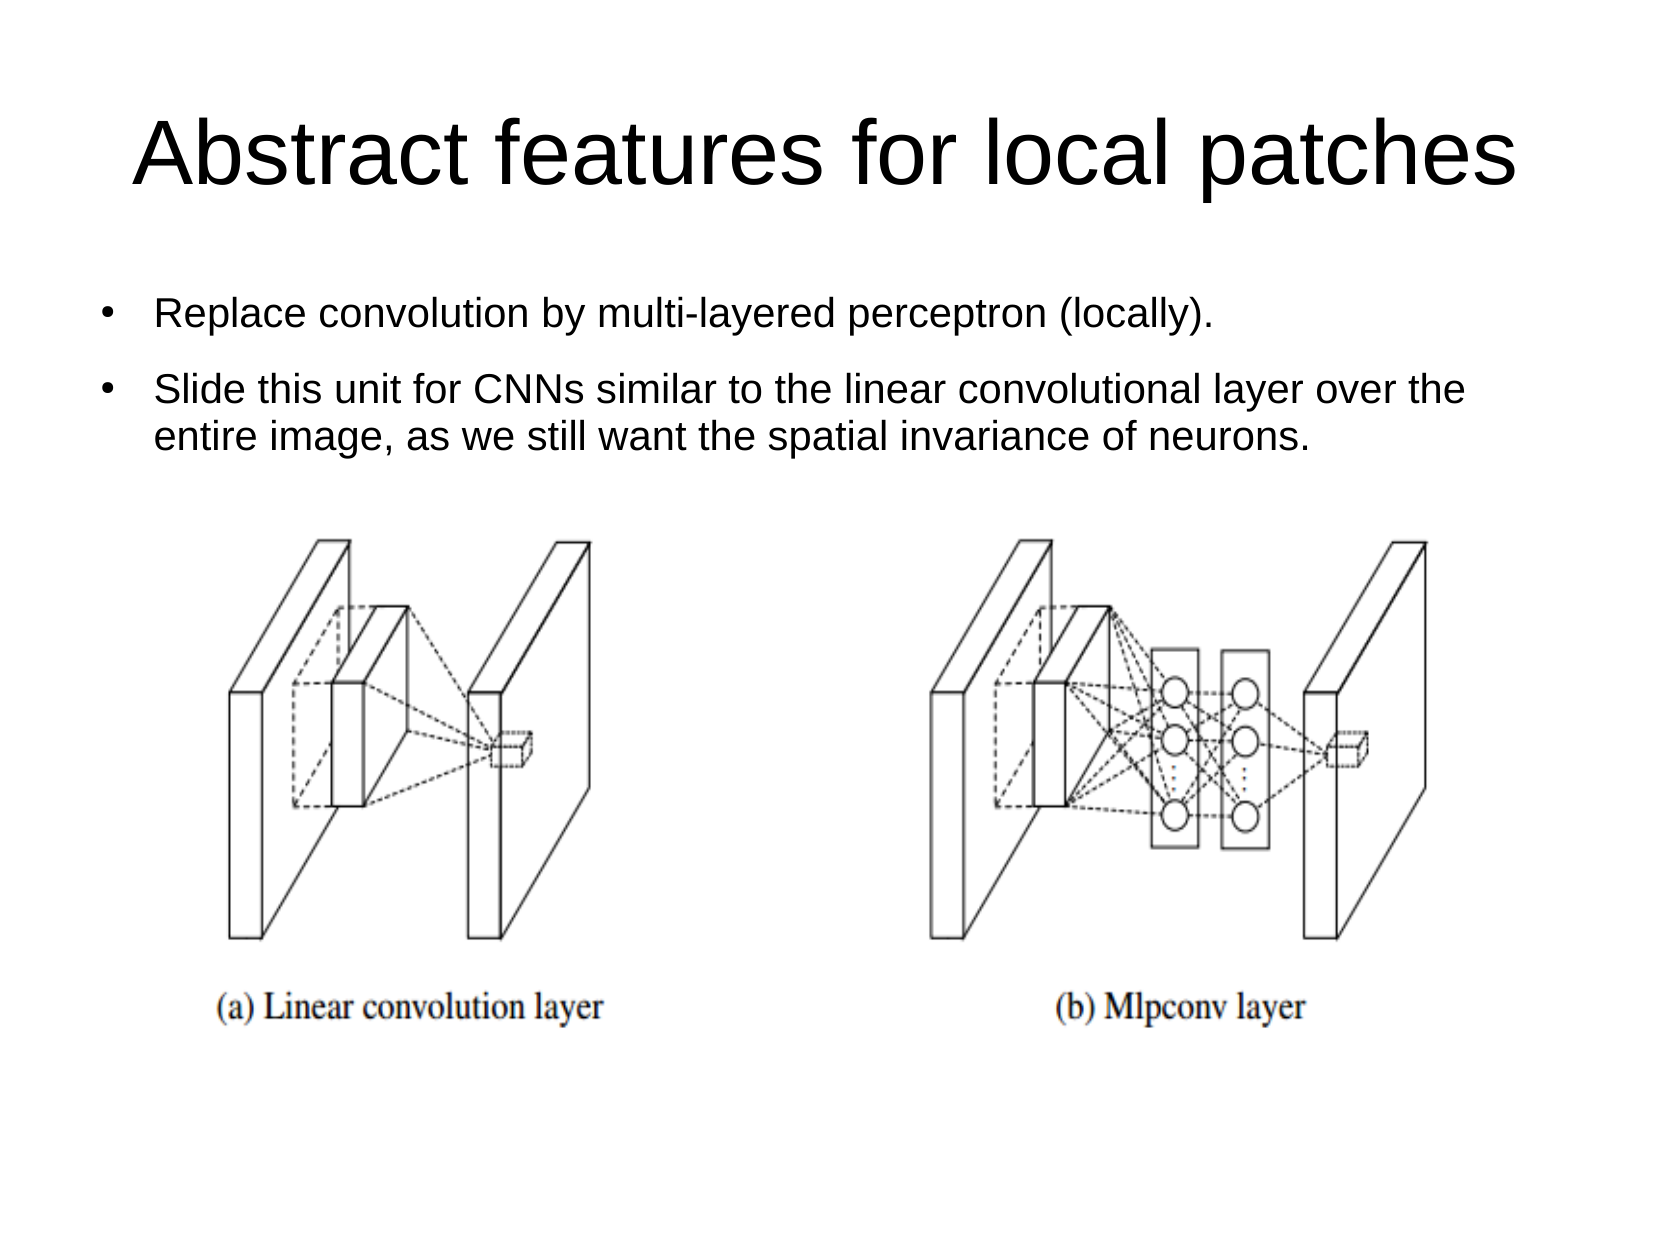

# Abstract features for local patches
Replace convolution by multi-layered perceptron (locally).
Slide this unit for CNNs similar to the linear convolutional layer over the entire image, as we still want the spatial invariance of neurons.